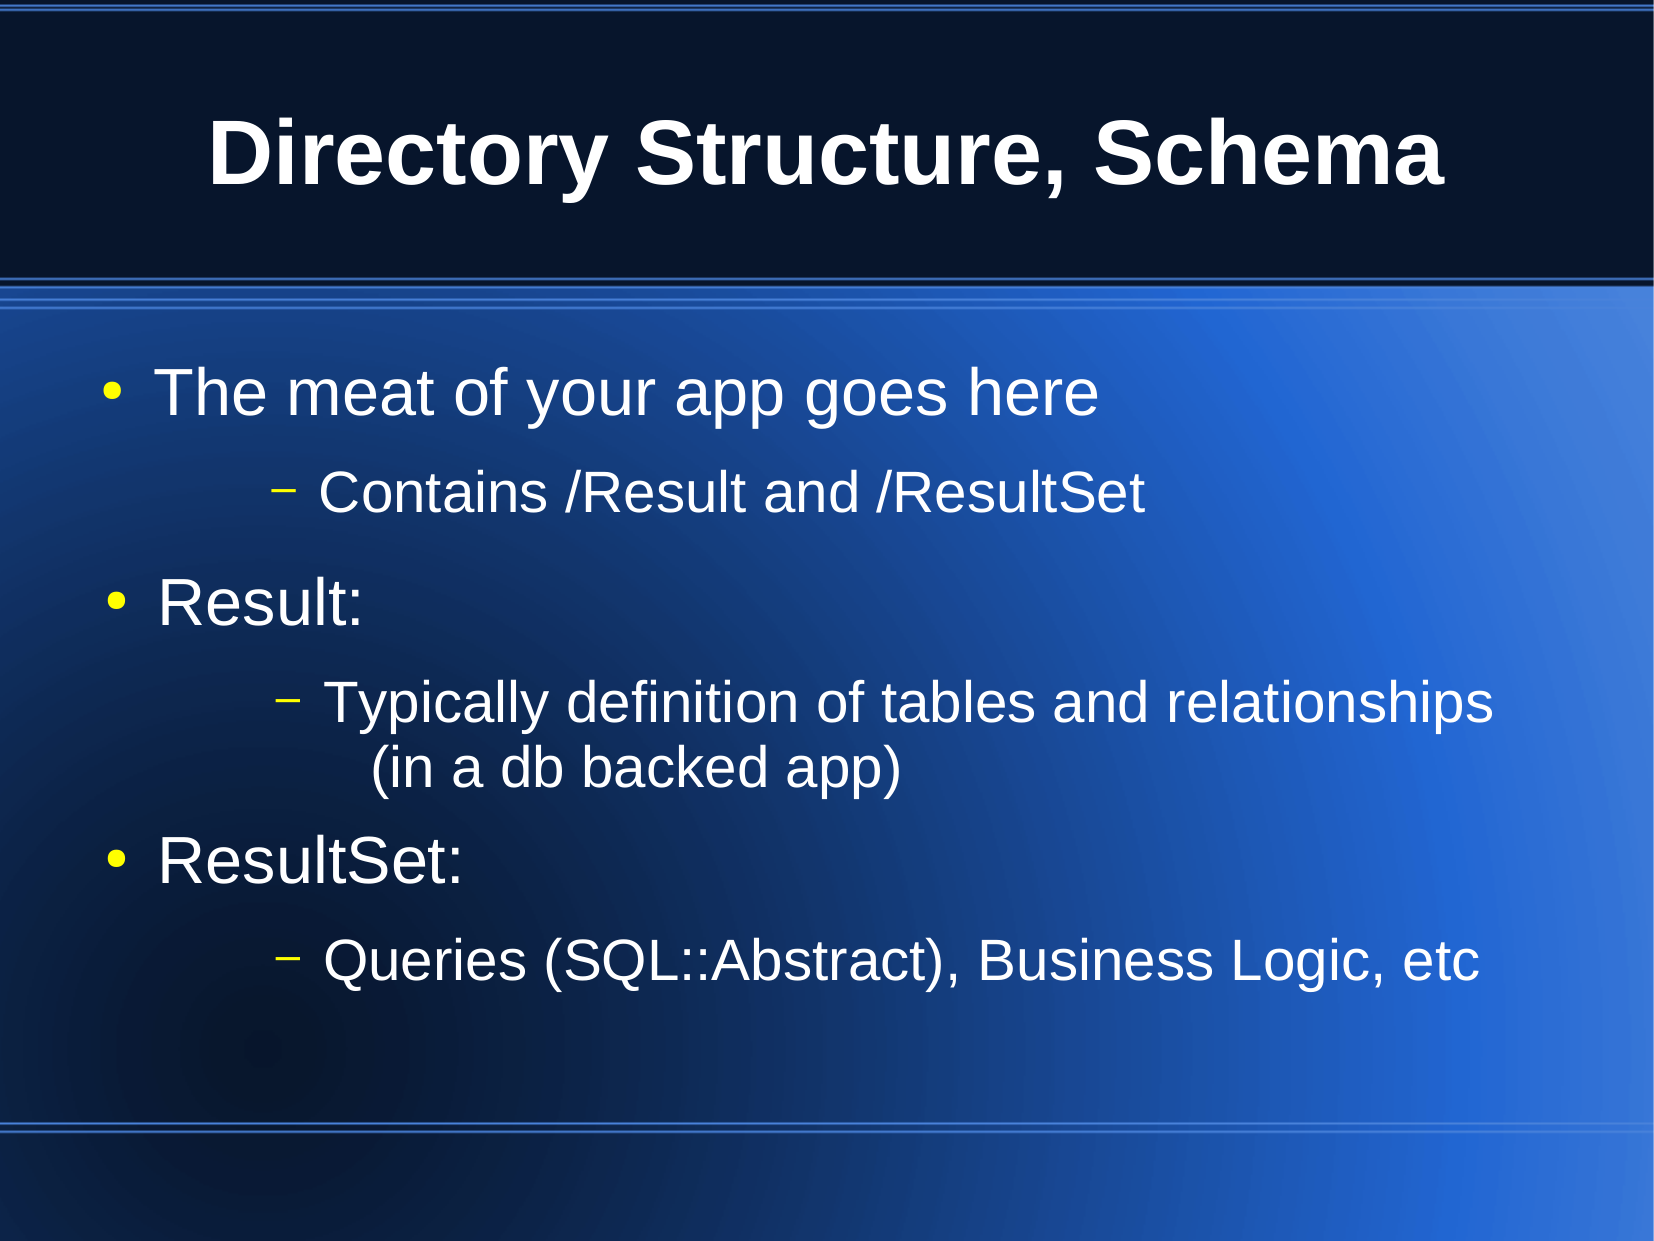

# Directory Structure, Schema
The meat of your app goes here
Contains /Result and /ResultSet
Result:
Typically definition of tables and relationships (in a db backed app)
ResultSet:
Queries (SQL::Abstract), Business Logic, etc